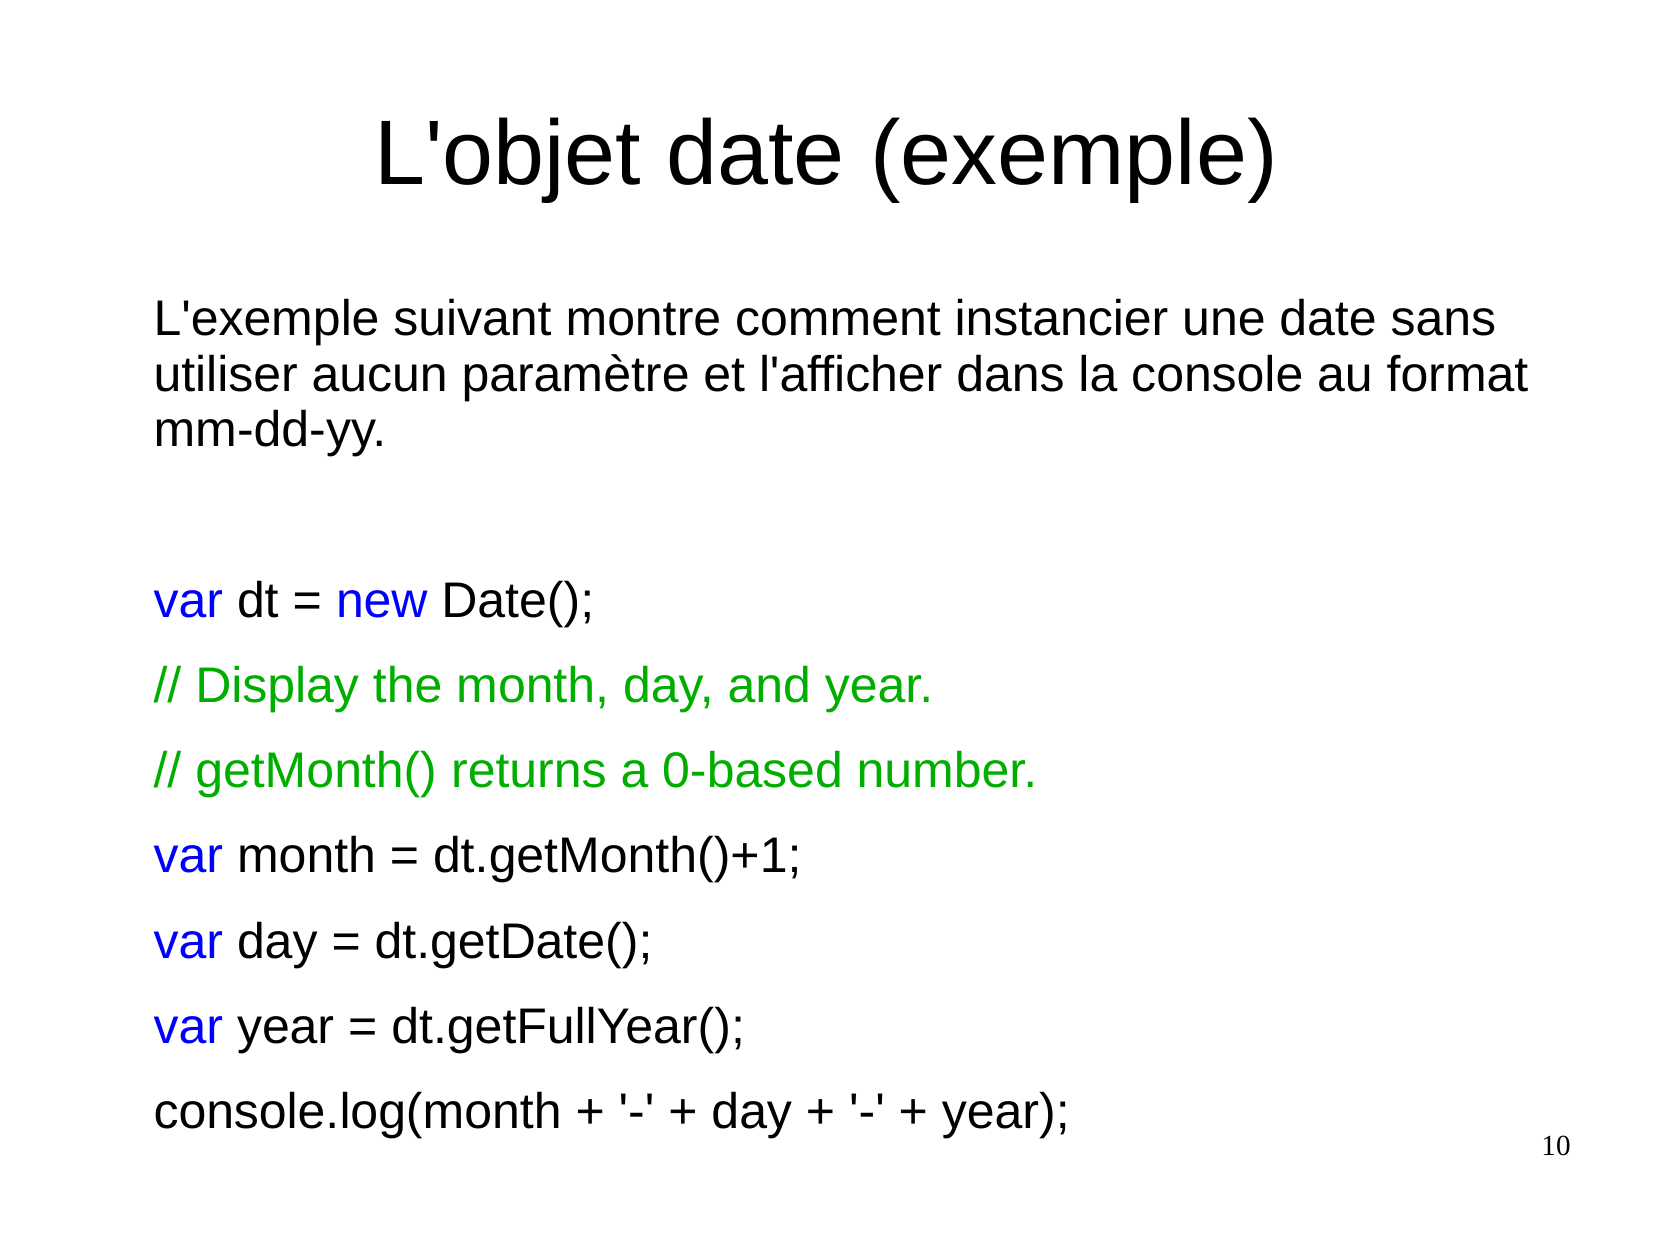

# L'objet date (exemple)
L'exemple suivant montre comment instancier une date sans utiliser aucun paramètre et l'afficher dans la console au format mm-dd-yy.
var dt = new Date();
// Display the month, day, and year.
// getMonth() returns a 0-based number.
var month = dt.getMonth()+1;
var day = dt.getDate();
var year = dt.getFullYear();
console.log(month + '-' + day + '-' + year);
10